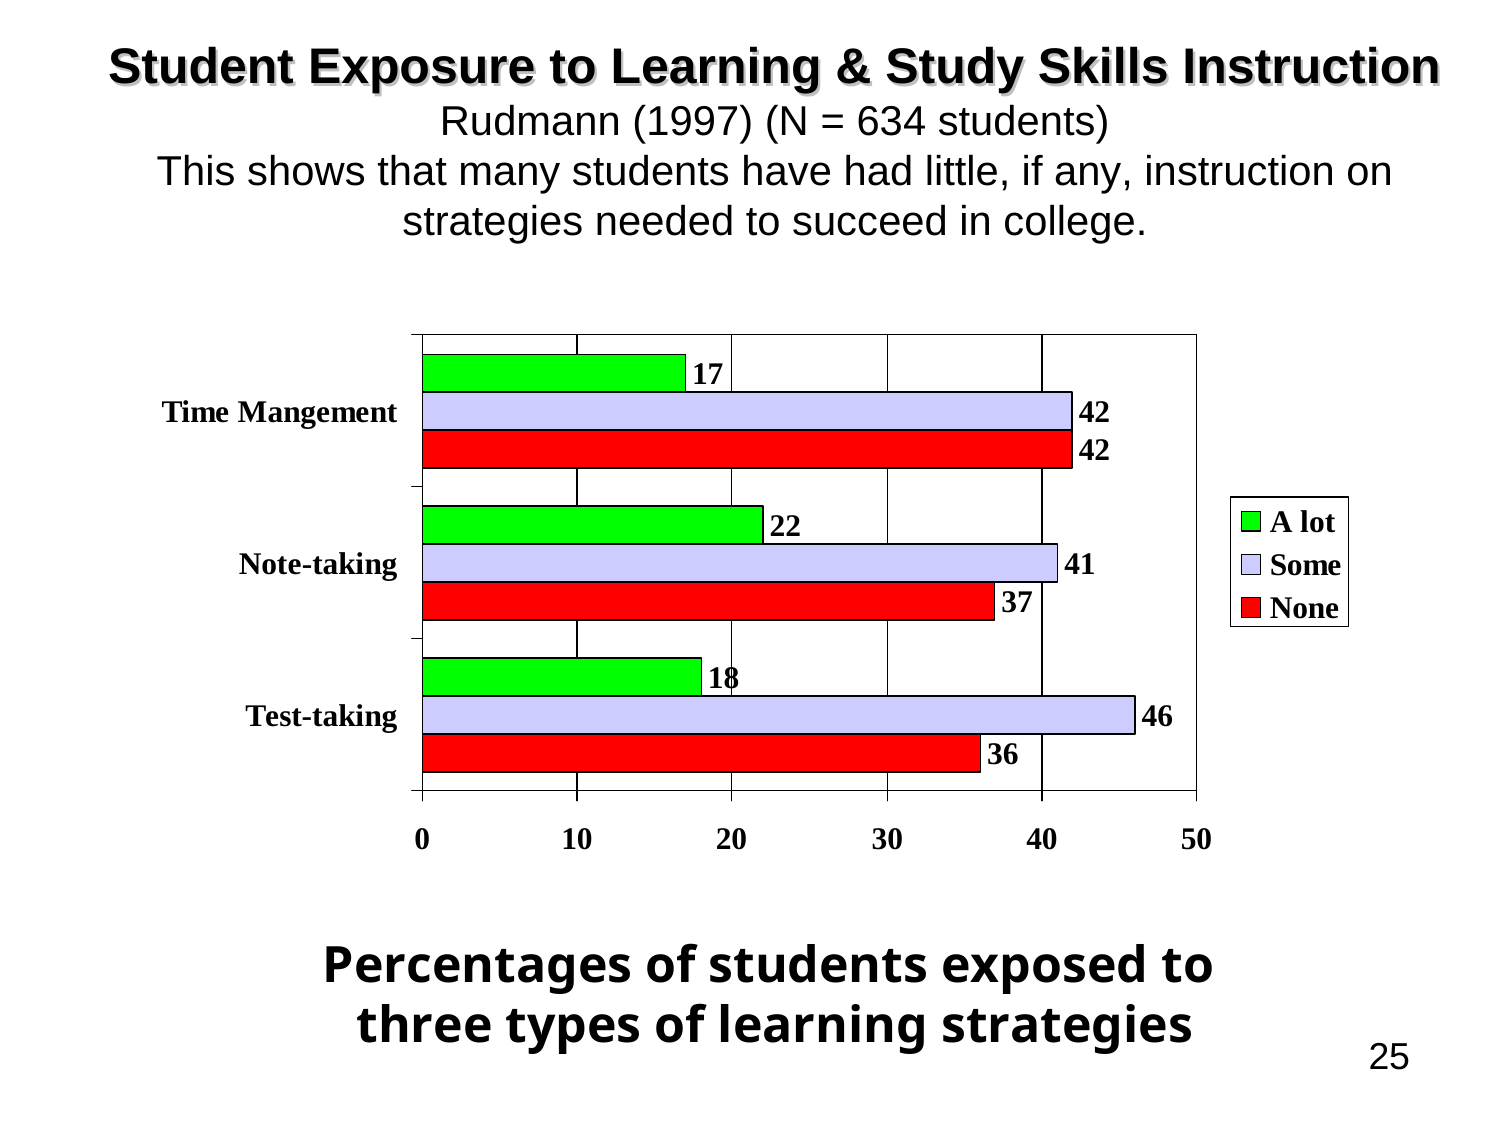

# Student Exposure to Learning & Study Skills Instruction Rudmann (1997) (N = 634 students) This shows that many students have had little, if any, instruction on strategies needed to succeed in college.
Percentages of students exposed to
three types of learning strategies
25